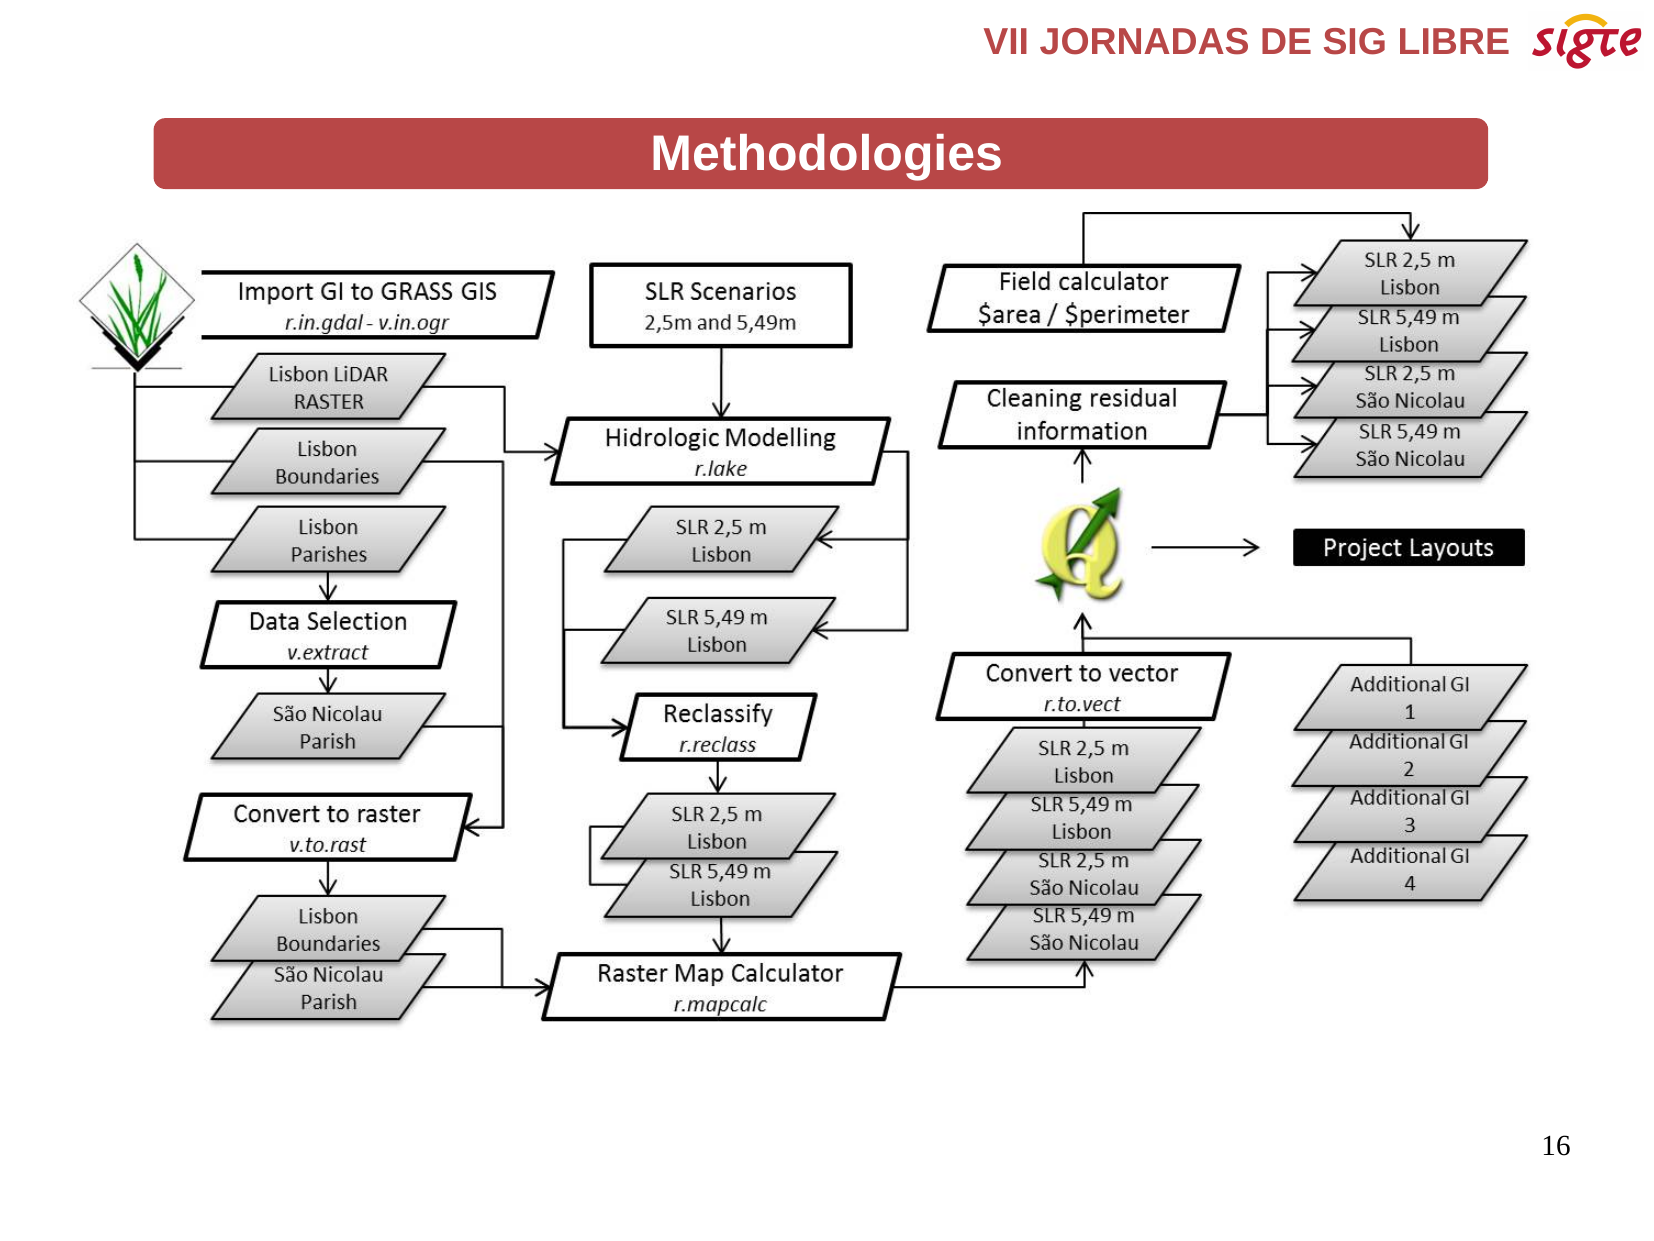

VII JORNADAS DE SIG LIBRE
# Methodologies
Adding of new fields to vector data
$area & $perimeter
To calculate total affected areas
Scenario A1
Scenario A2
Scenario B1
Scenario B2
16